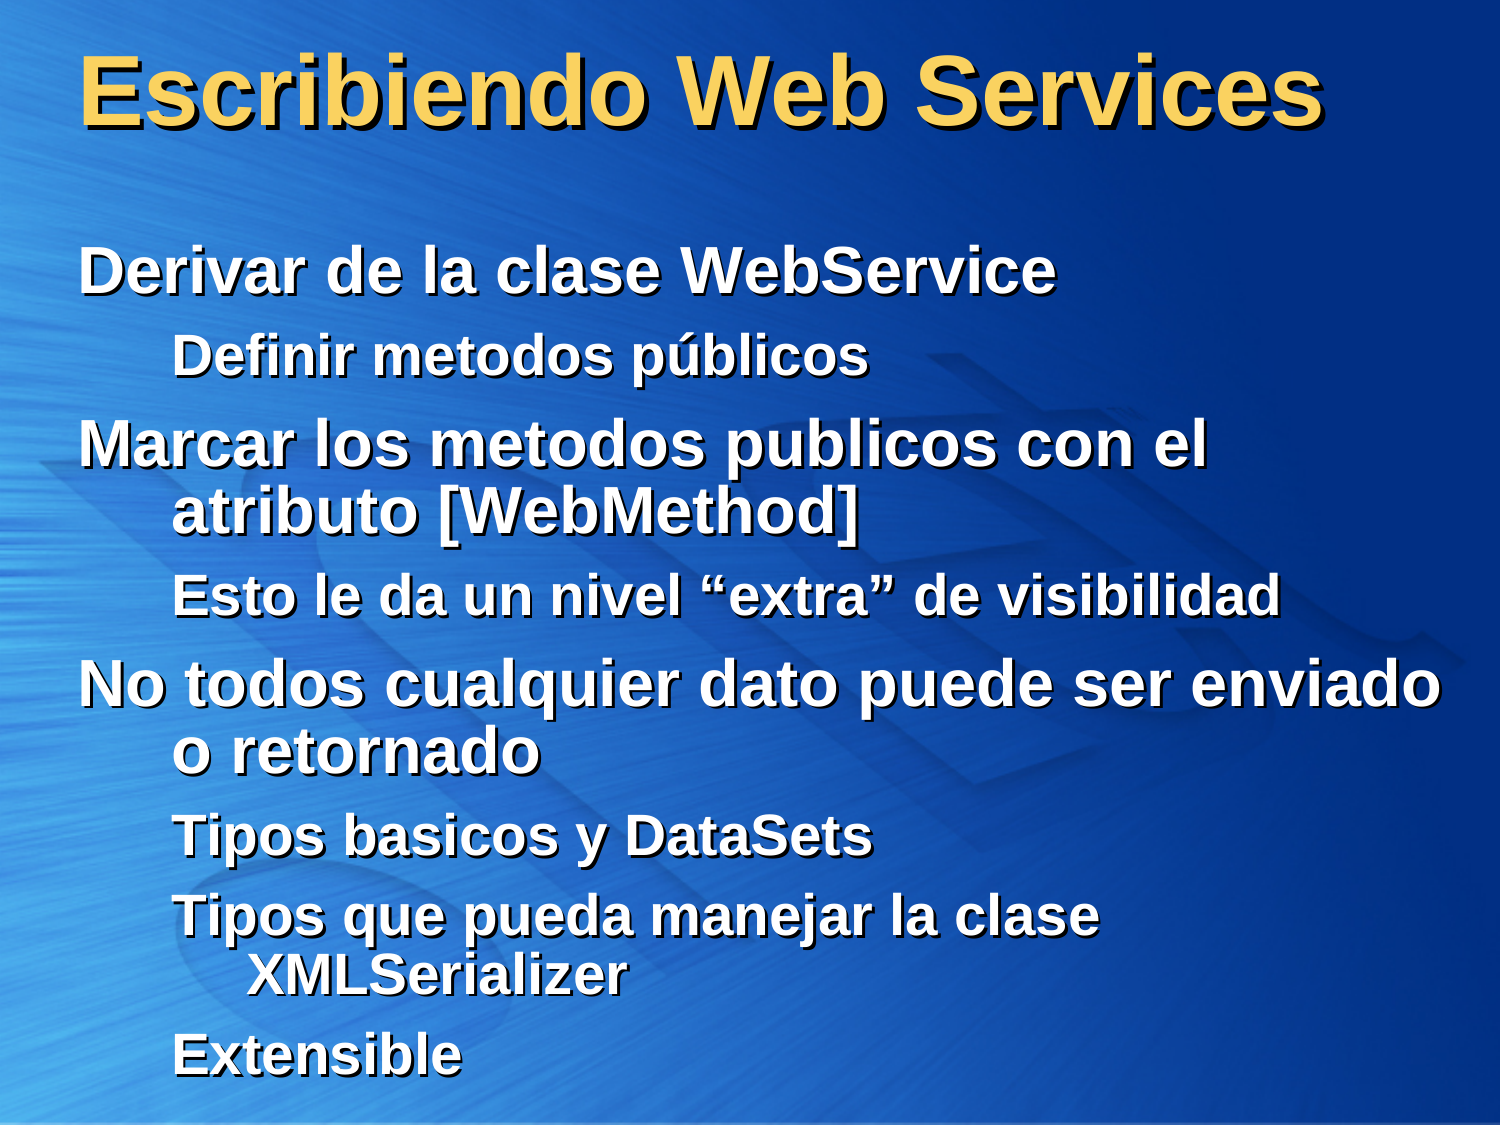

# Escribiendo Web Services
Derivar de la clase WebService
Definir metodos públicos
Marcar los metodos publicos con el atributo [WebMethod]
Esto le da un nivel “extra” de visibilidad
No todos cualquier dato puede ser enviado o retornado
Tipos basicos y DataSets
Tipos que pueda manejar la clase XMLSerializer
Extensible